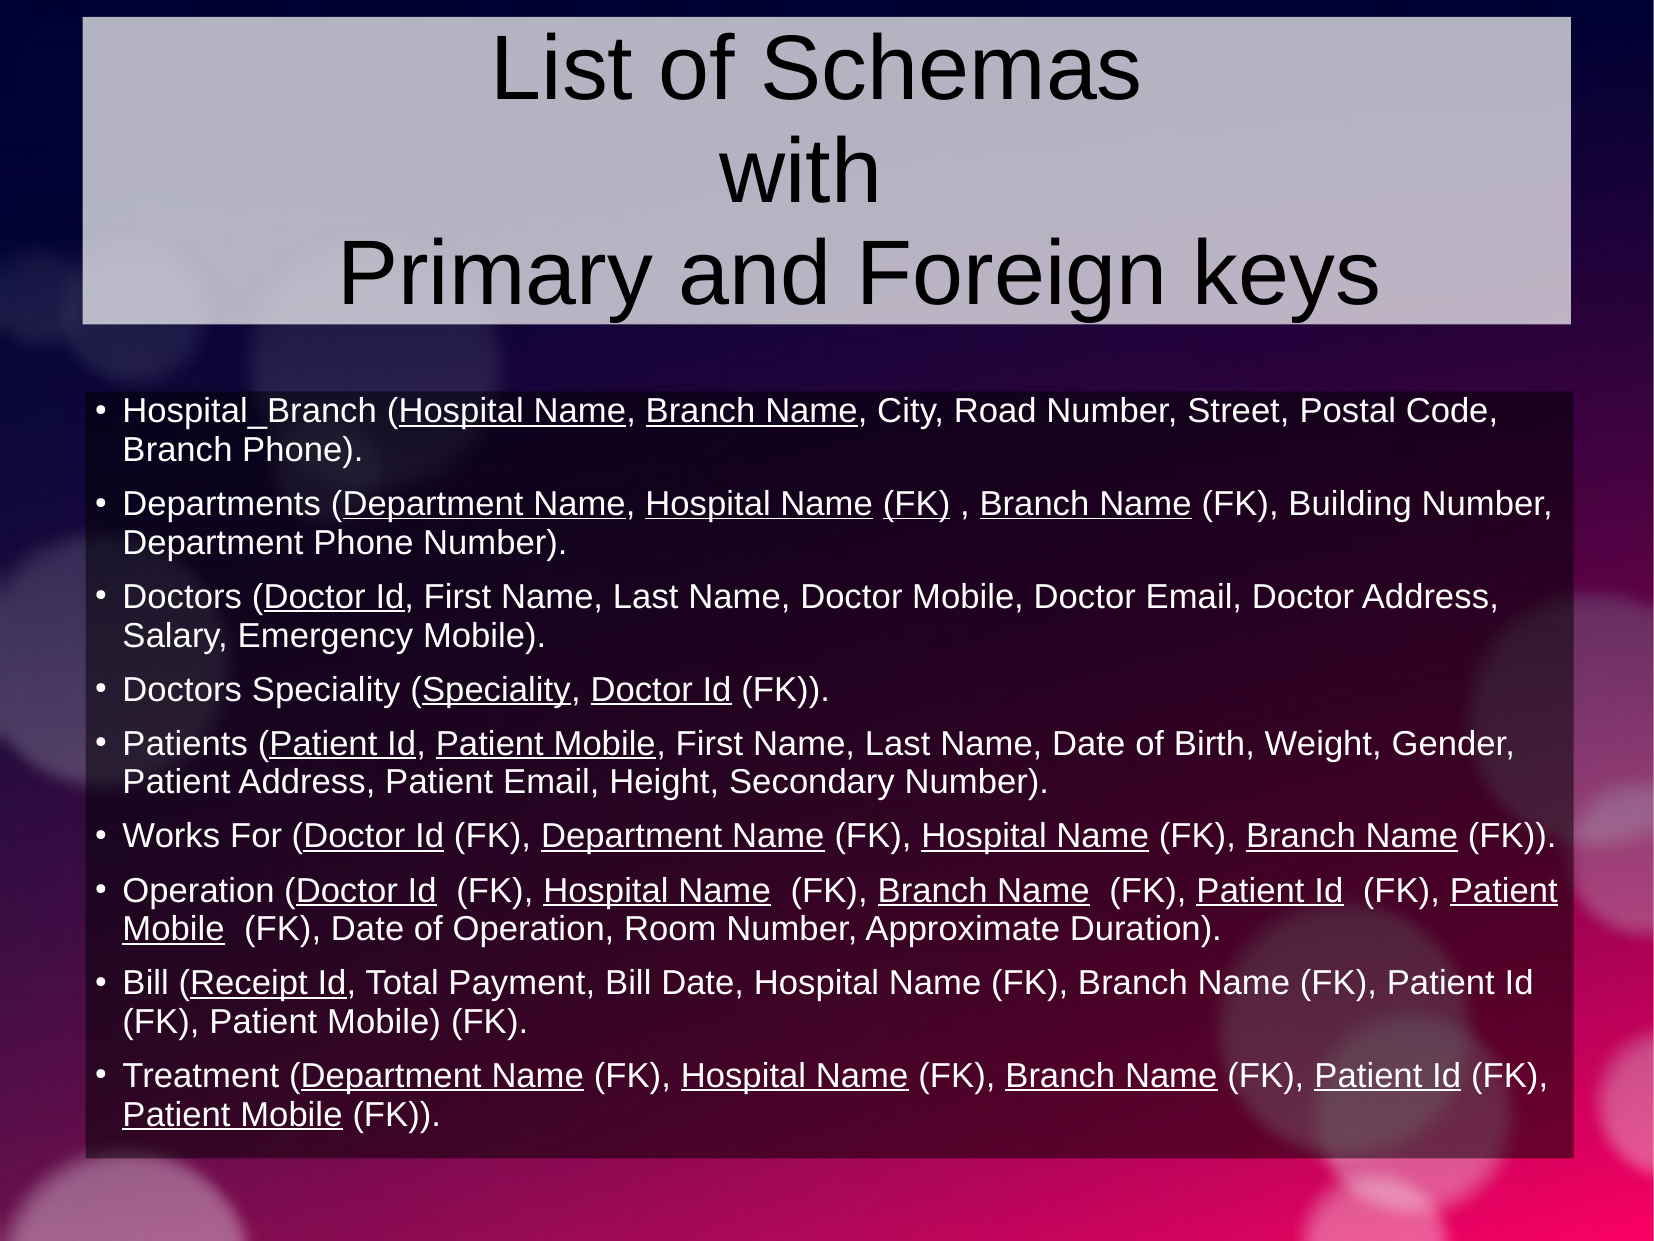

# List of Schemas with Primary and Foreign keys
Hospital_Branch (Hospital Name, Branch Name, City, Road Number, Street, Postal Code, Branch Phone).
Departments (Department Name, Hospital Name (FK) , Branch Name (FK), Building Number, Department Phone Number).
Doctors (Doctor Id, First Name, Last Name, Doctor Mobile, Doctor Email, Doctor Address, Salary, Emergency Mobile).
Doctors Speciality (Speciality, Doctor Id (FK)).
Patients (Patient Id, Patient Mobile, First Name, Last Name, Date of Birth, Weight, Gender, Patient Address, Patient Email, Height, Secondary Number).
Works For (Doctor Id (FK), Department Name (FK), Hospital Name (FK), Branch Name (FK)).
Operation (Doctor Id (FK), Hospital Name (FK), Branch Name (FK), Patient Id (FK), Patient Mobile (FK), Date of Operation, Room Number, Approximate Duration).
Bill (Receipt Id, Total Payment, Bill Date, Hospital Name (FK), Branch Name (FK), Patient Id (FK), Patient Mobile) (FK).
Treatment (Department Name (FK), Hospital Name (FK), Branch Name (FK), Patient Id (FK), Patient Mobile (FK)).